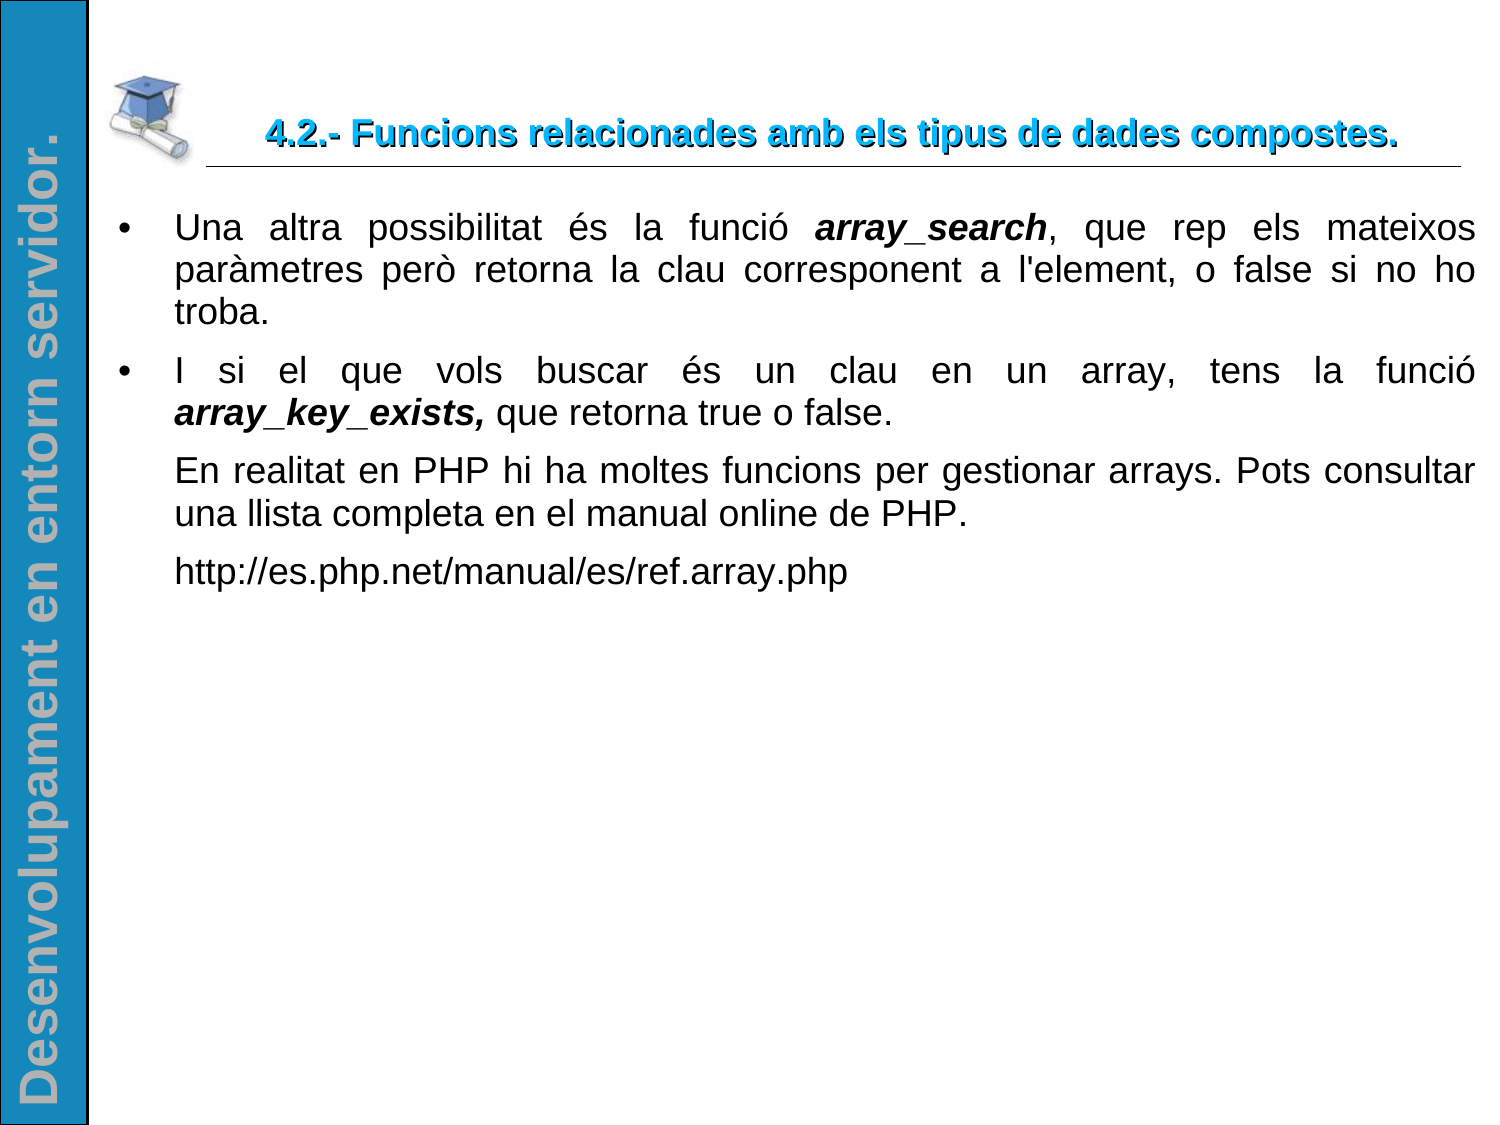

# 4.2.- Funcions relacionades amb els tipus de dades compostes.
Una altra possibilitat és la funció array_search, que rep els mateixos paràmetres però retorna la clau corresponent a l'element, o false si no ho troba.
I si el que vols buscar és un clau en un array, tens la funció array_key_exists, que retorna true o false.
En realitat en PHP hi ha moltes funcions per gestionar arrays. Pots consultar una llista completa en el manual online de PHP.
http://es.php.net/manual/es/ref.array.php